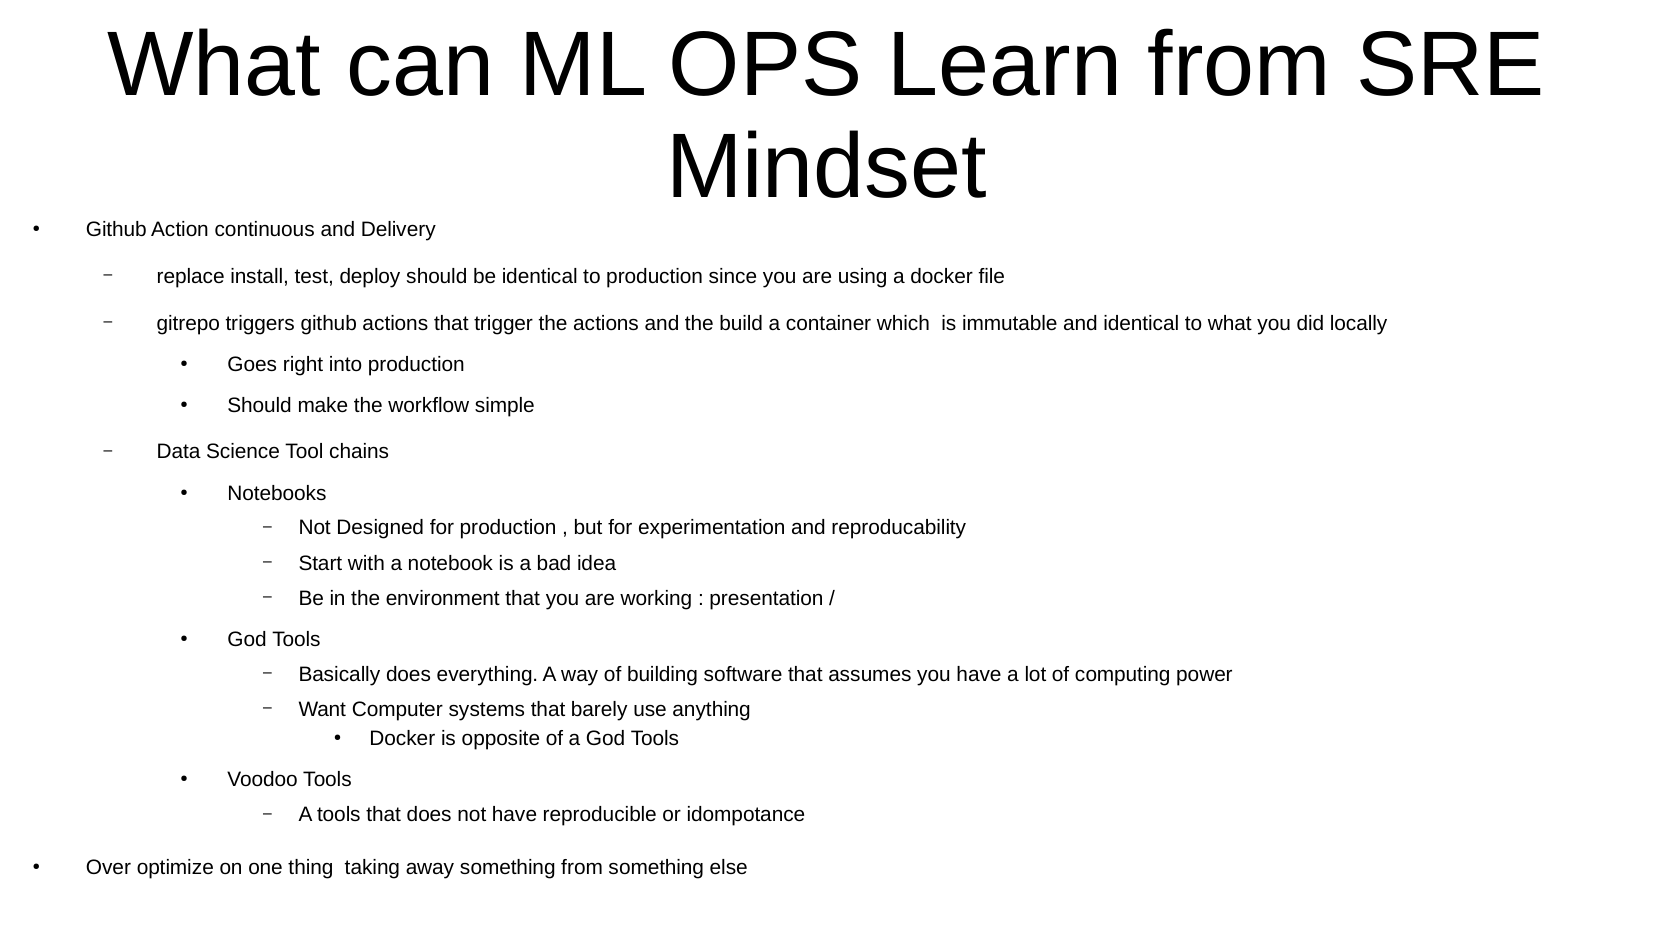

# What can ML OPS Learn from SRE Mindset
Github Action continuous and Delivery
replace install, test, deploy should be identical to production since you are using a docker file
gitrepo triggers github actions that trigger the actions and the build a container which is immutable and identical to what you did locally
Goes right into production
Should make the workflow simple
Data Science Tool chains
Notebooks
Not Designed for production , but for experimentation and reproducability
Start with a notebook is a bad idea
Be in the environment that you are working : presentation /
God Tools
Basically does everything. A way of building software that assumes you have a lot of computing power
Want Computer systems that barely use anything
Docker is opposite of a God Tools
Voodoo Tools
A tools that does not have reproducible or idompotance
Over optimize on one thing taking away something from something else